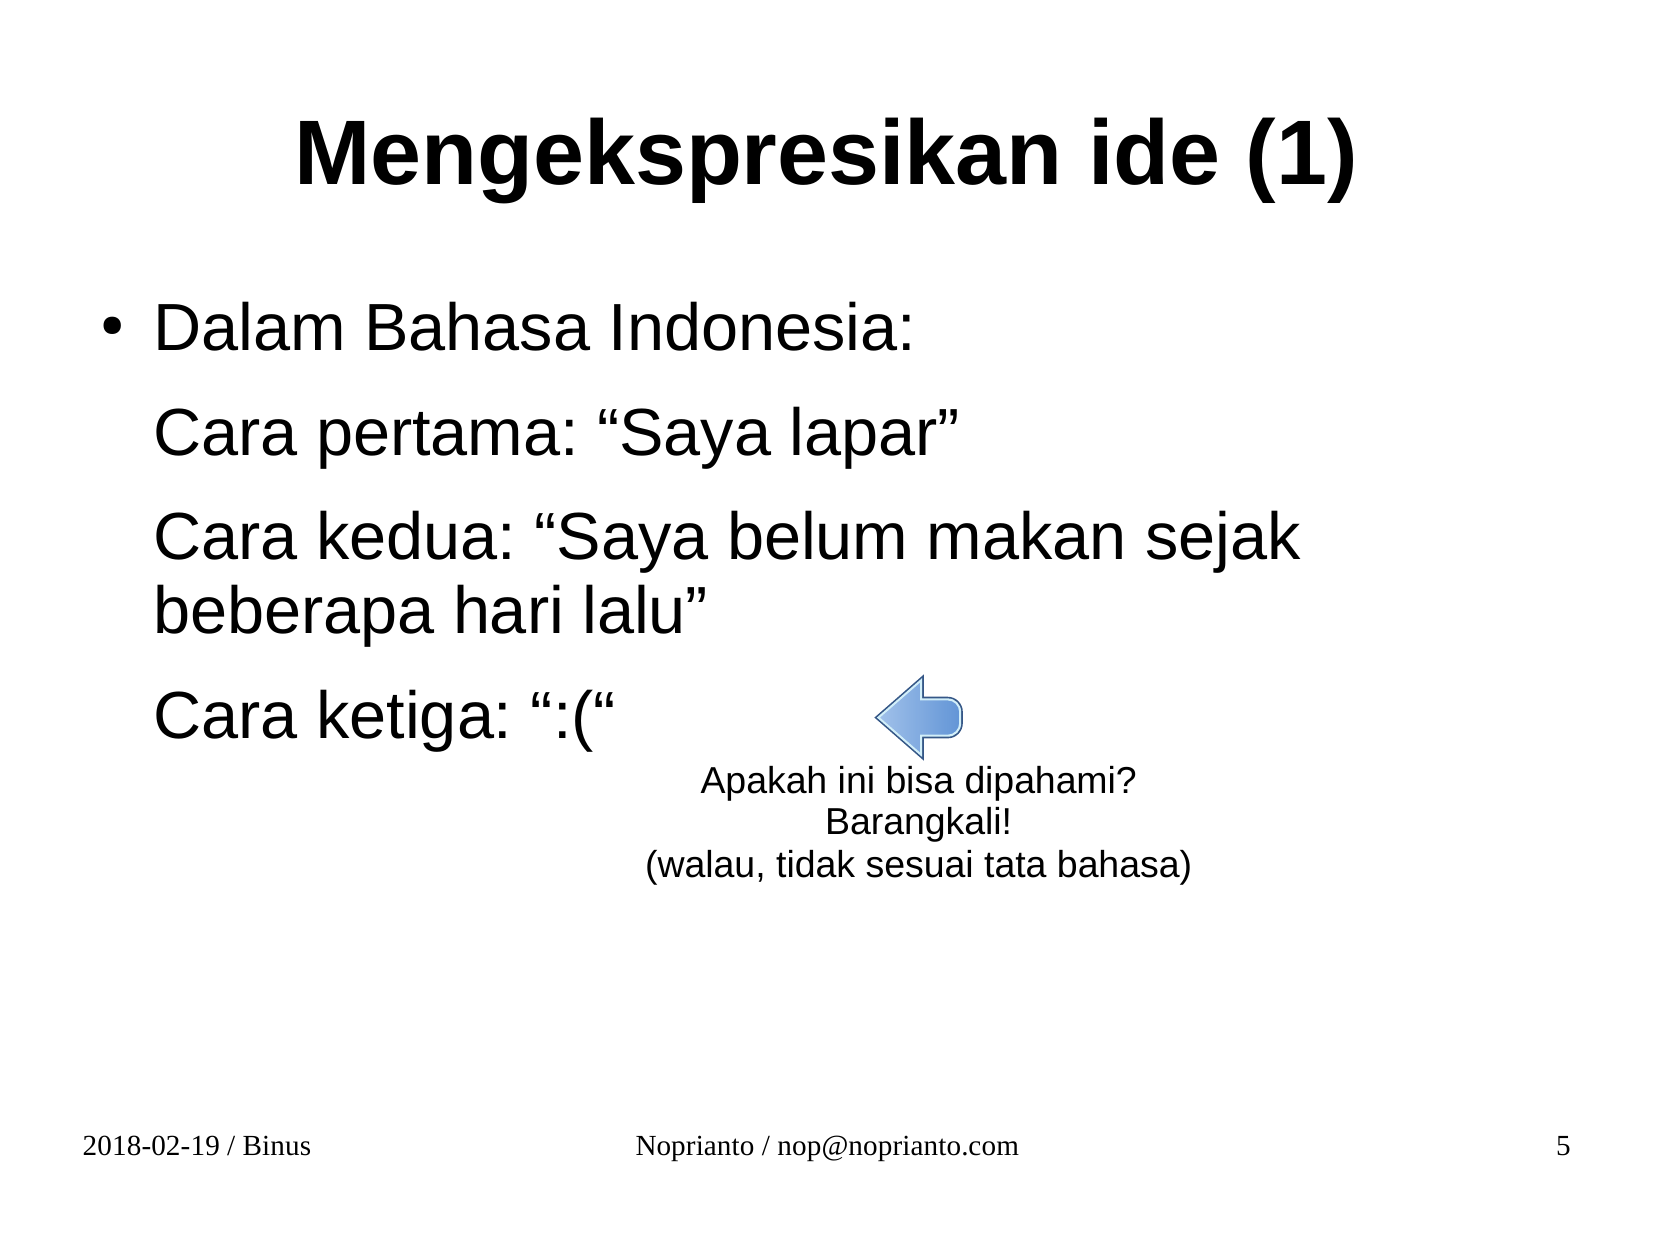

# Mengekspresikan ide (1)
Dalam Bahasa Indonesia:
Cara pertama: “Saya lapar”
Cara kedua: “Saya belum makan sejak beberapa hari lalu”
Cara ketiga: “:(“
Apakah ini bisa dipahami?
Barangkali!
(walau, tidak sesuai tata bahasa)
2018-02-19 / Binus
Noprianto / nop@noprianto.com
5